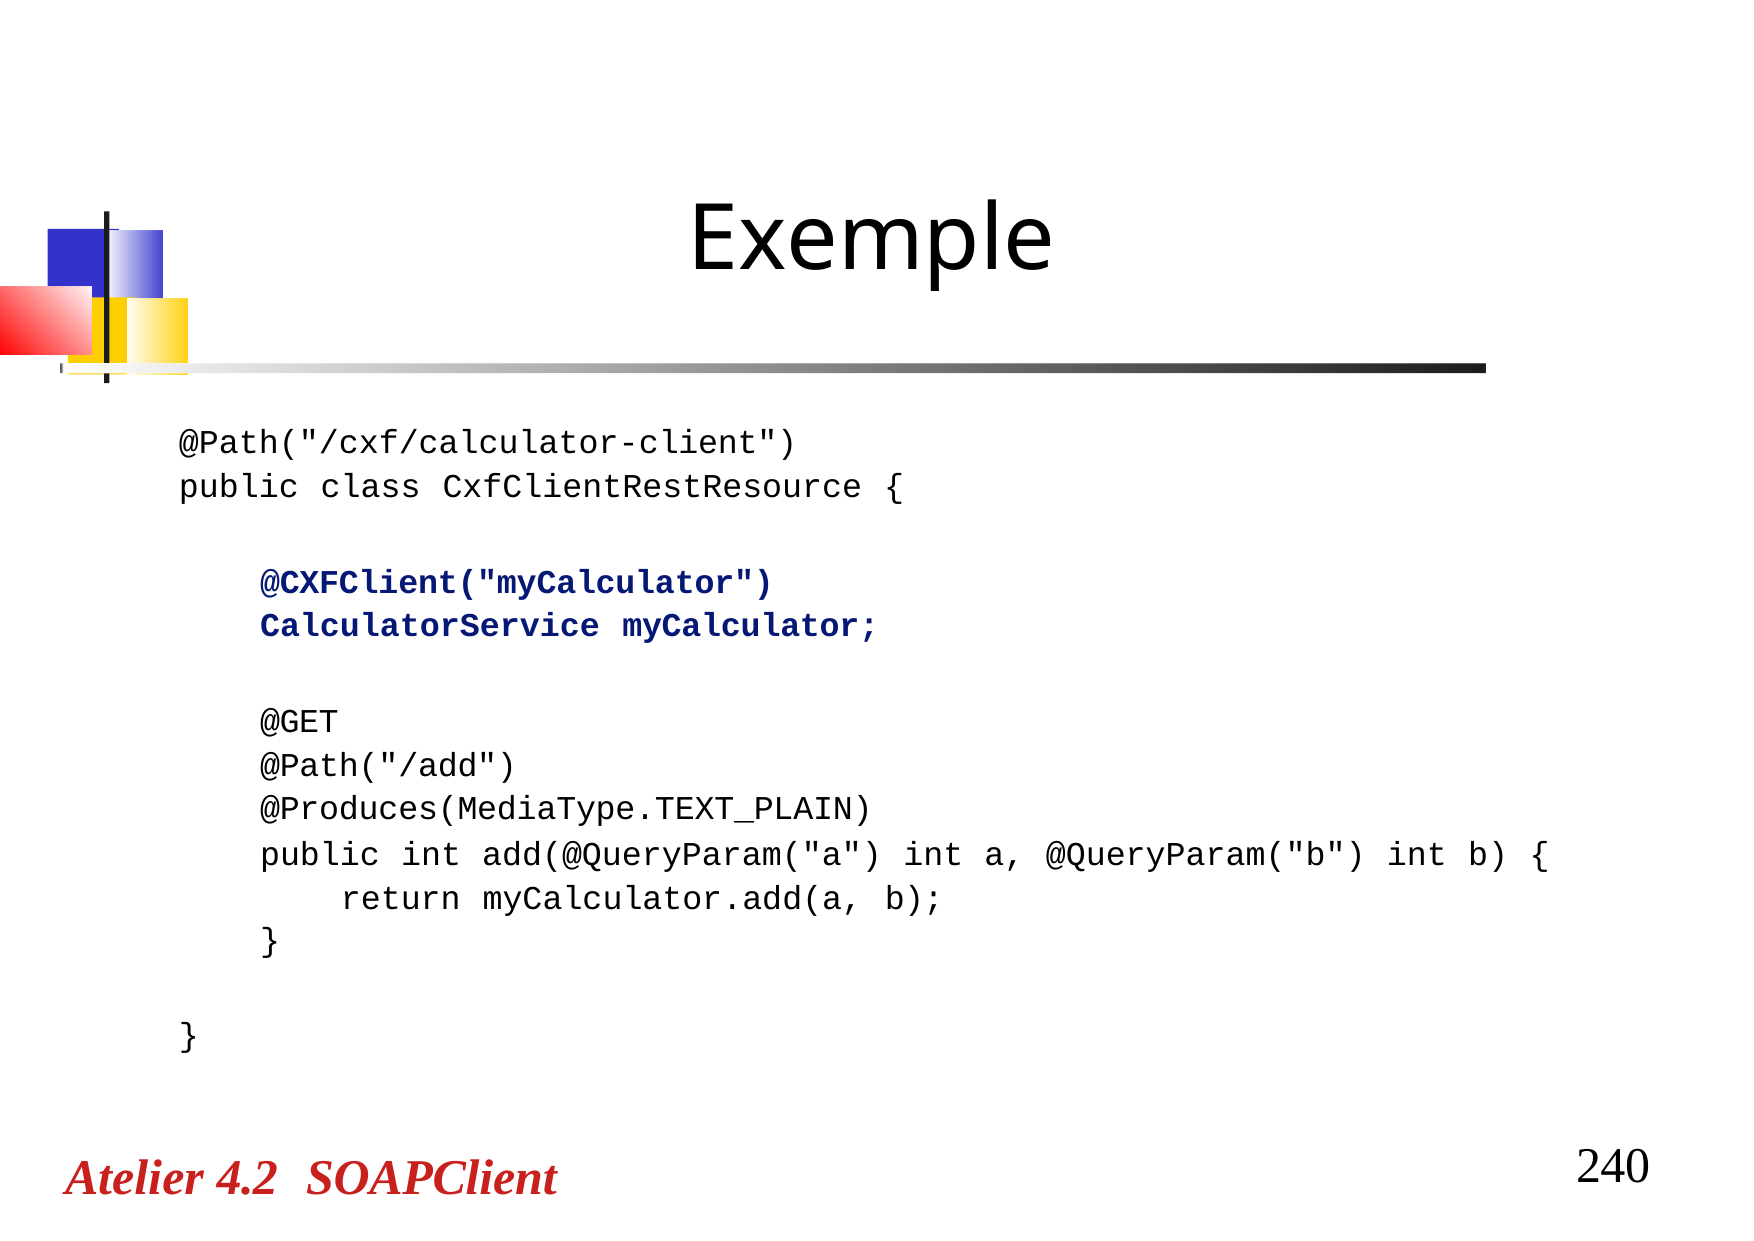

# Exemple
@Path("/cxf/calculator-client") public class CxfClientRestResource {
@CXFClient("myCalculator") CalculatorService myCalculator;
@GET
@Path("/add") @Produces(MediaType.TEXT_PLAIN)
public int add(@QueryParam("a") int a, @QueryParam("b") int b) { return myCalculator.add(a, b);
}
}
240
Atelier 4.2	SOAPClient